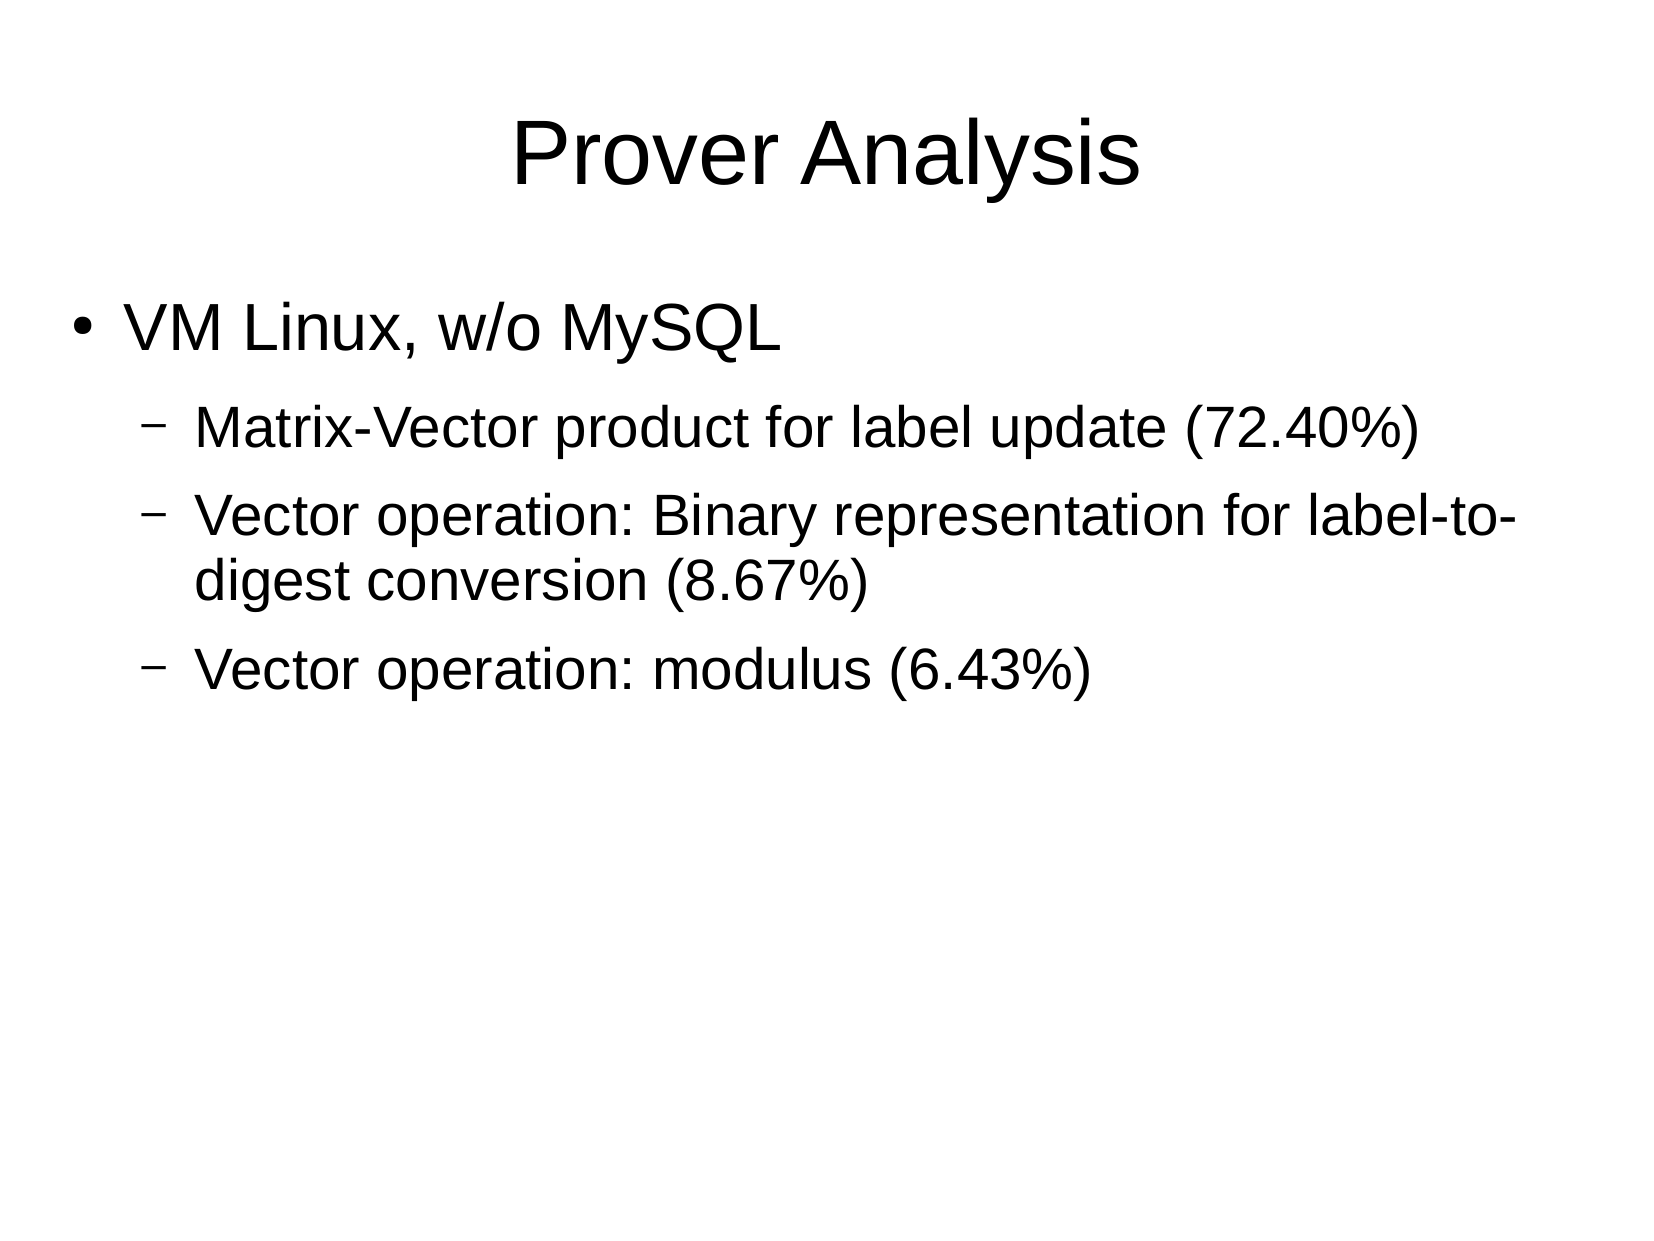

# Prover Analysis
VM Linux, w/o MySQL
Matrix-Vector product for label update (72.40%)
Vector operation: Binary representation for label-to-digest conversion (8.67%)
Vector operation: modulus (6.43%)